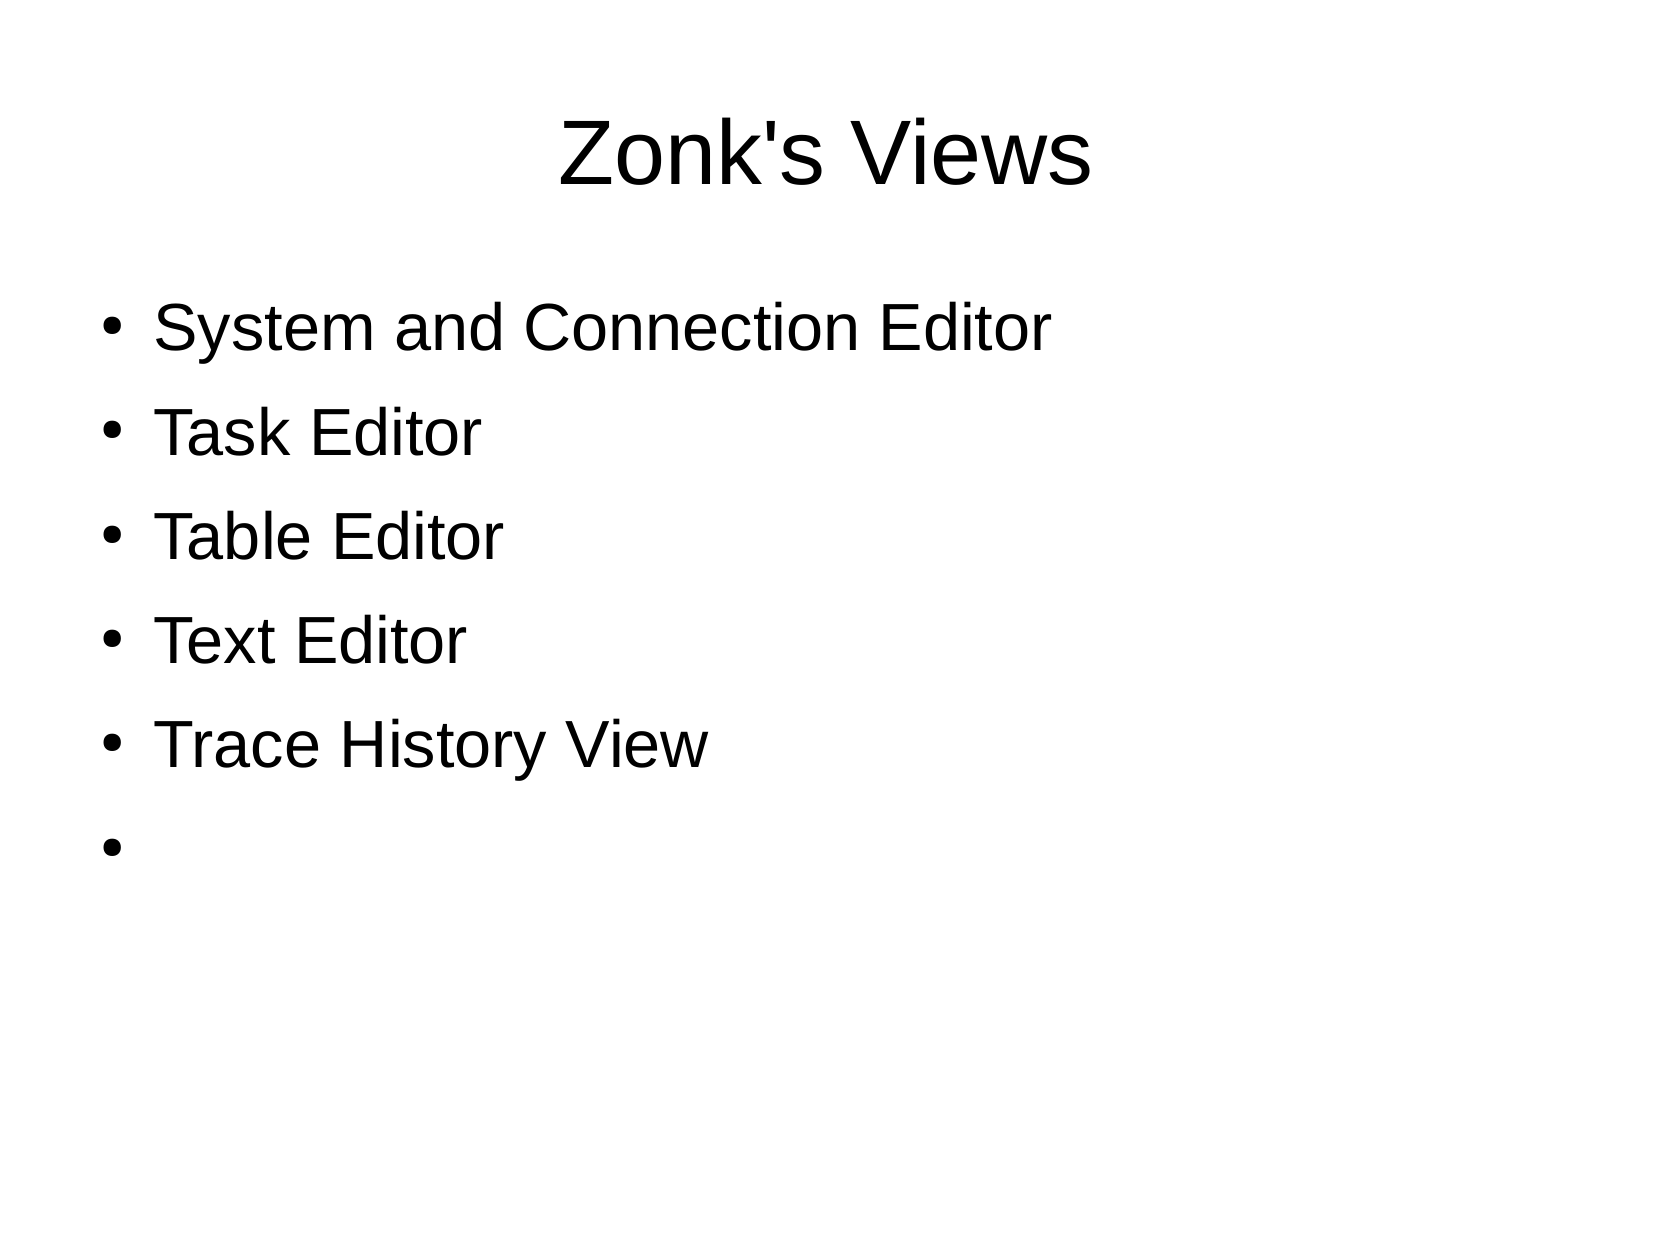

# Zonk's Views
System and Connection Editor
Task Editor
Table Editor
Text Editor
Trace History View